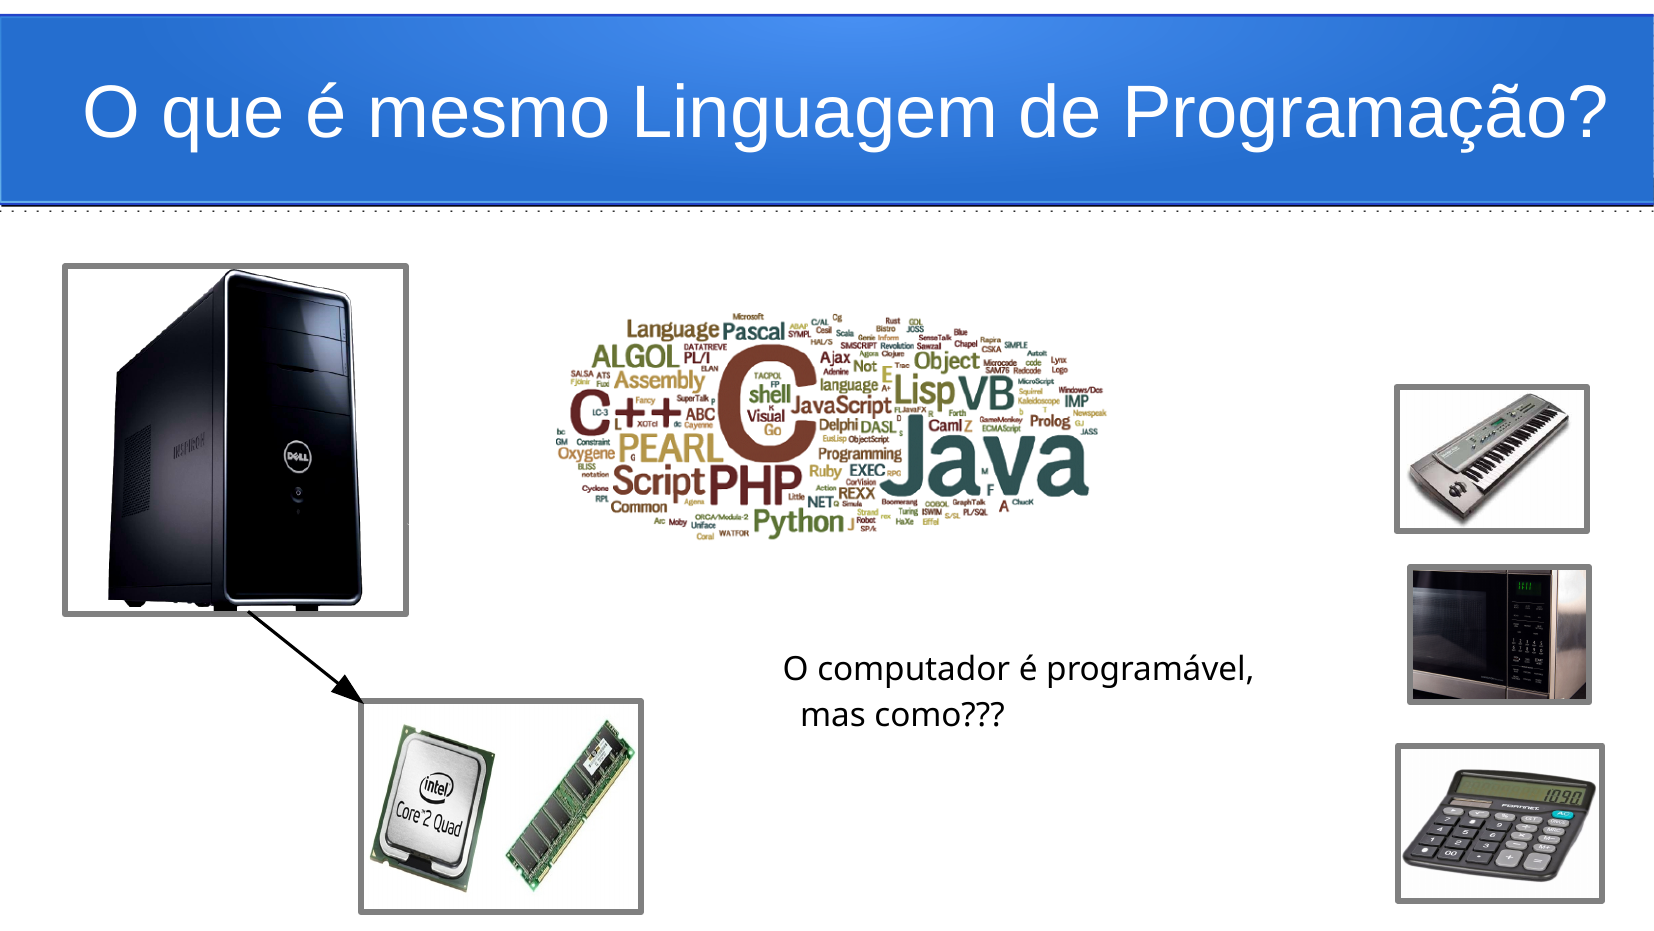

# O que é mesmo Linguagem de Programação?
O computador é programável, mas como???